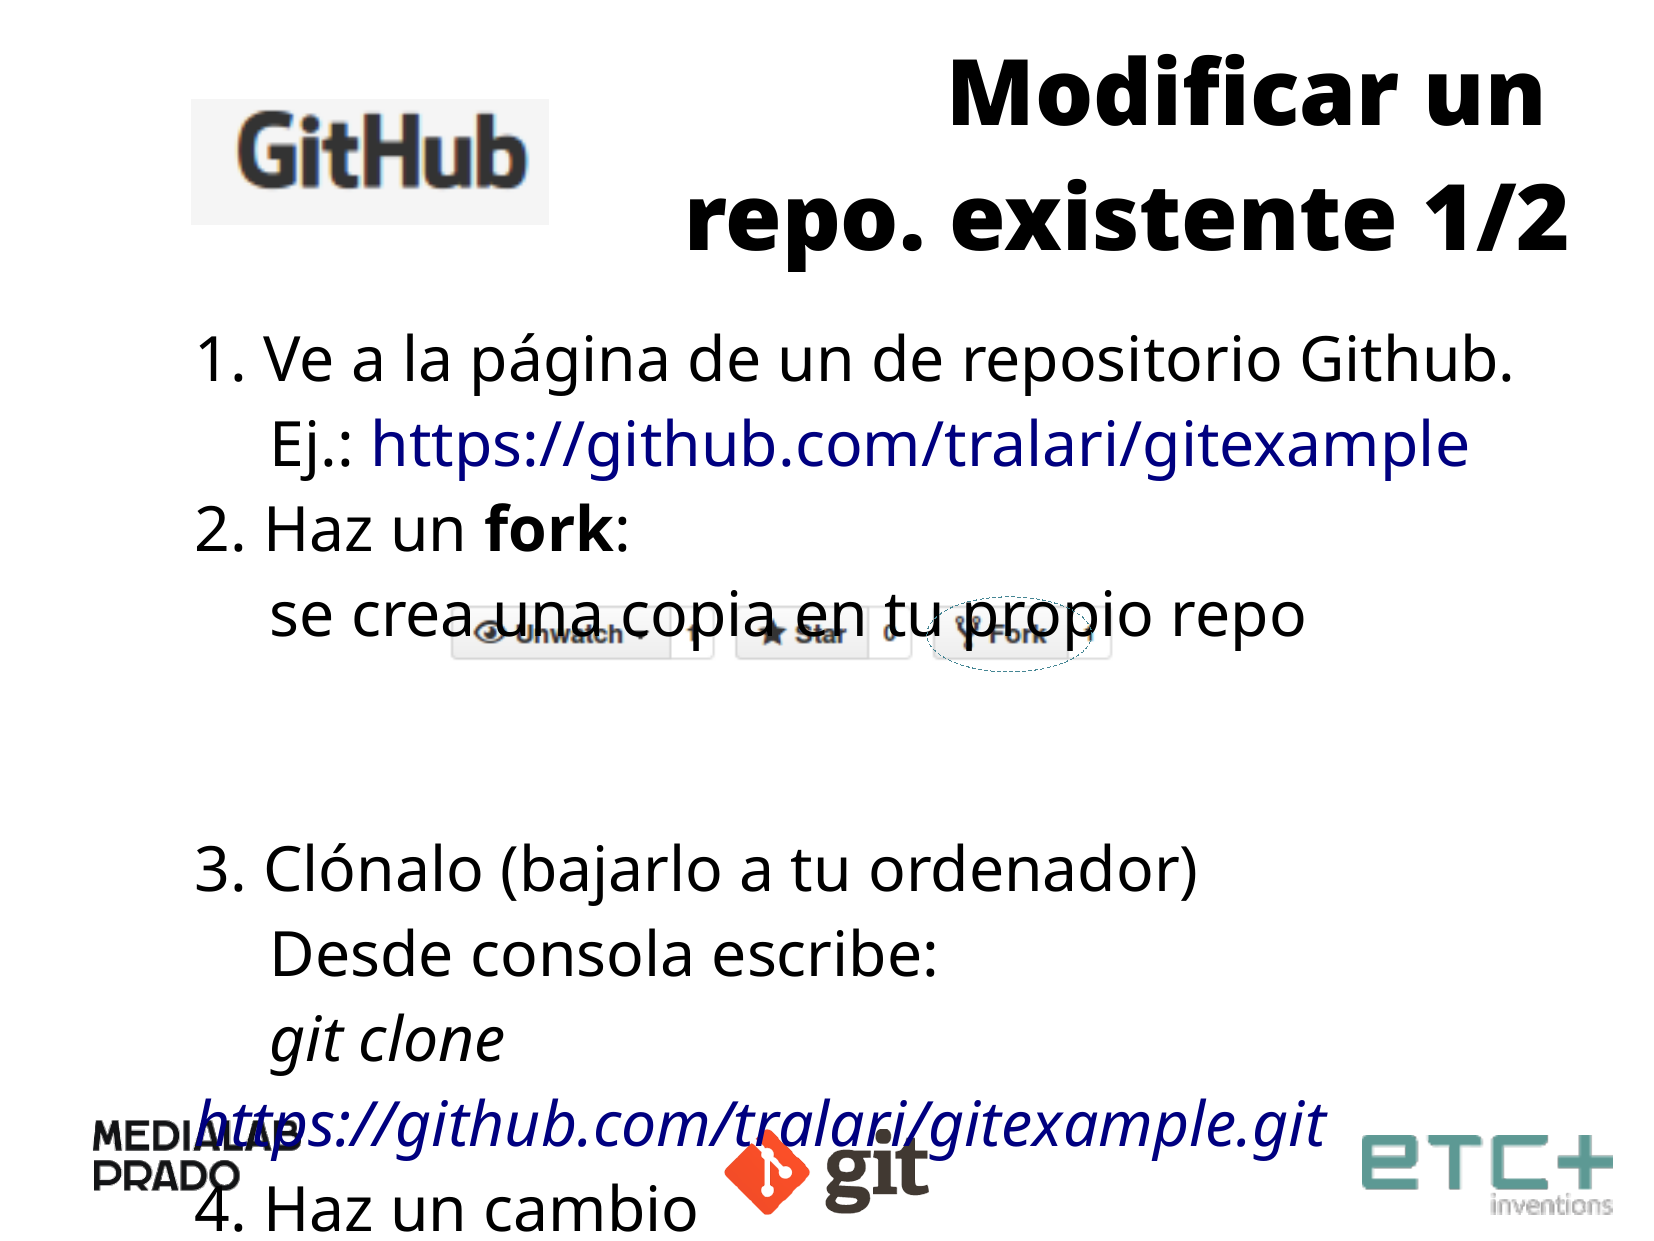

# Modificar un repo. existente 1/2
1. Ve a la página de un de repositorio Github.
	Ej.: https://github.com/tralari/gitexample
2. Haz un fork:
	se crea una copia en tu propio repo
3. Clónalo (bajarlo a tu ordenador)
	Desde consola escribe:
	git clone https://github.com/tralari/gitexample.git
4. Haz un cambio
5. Prepáralo (add)